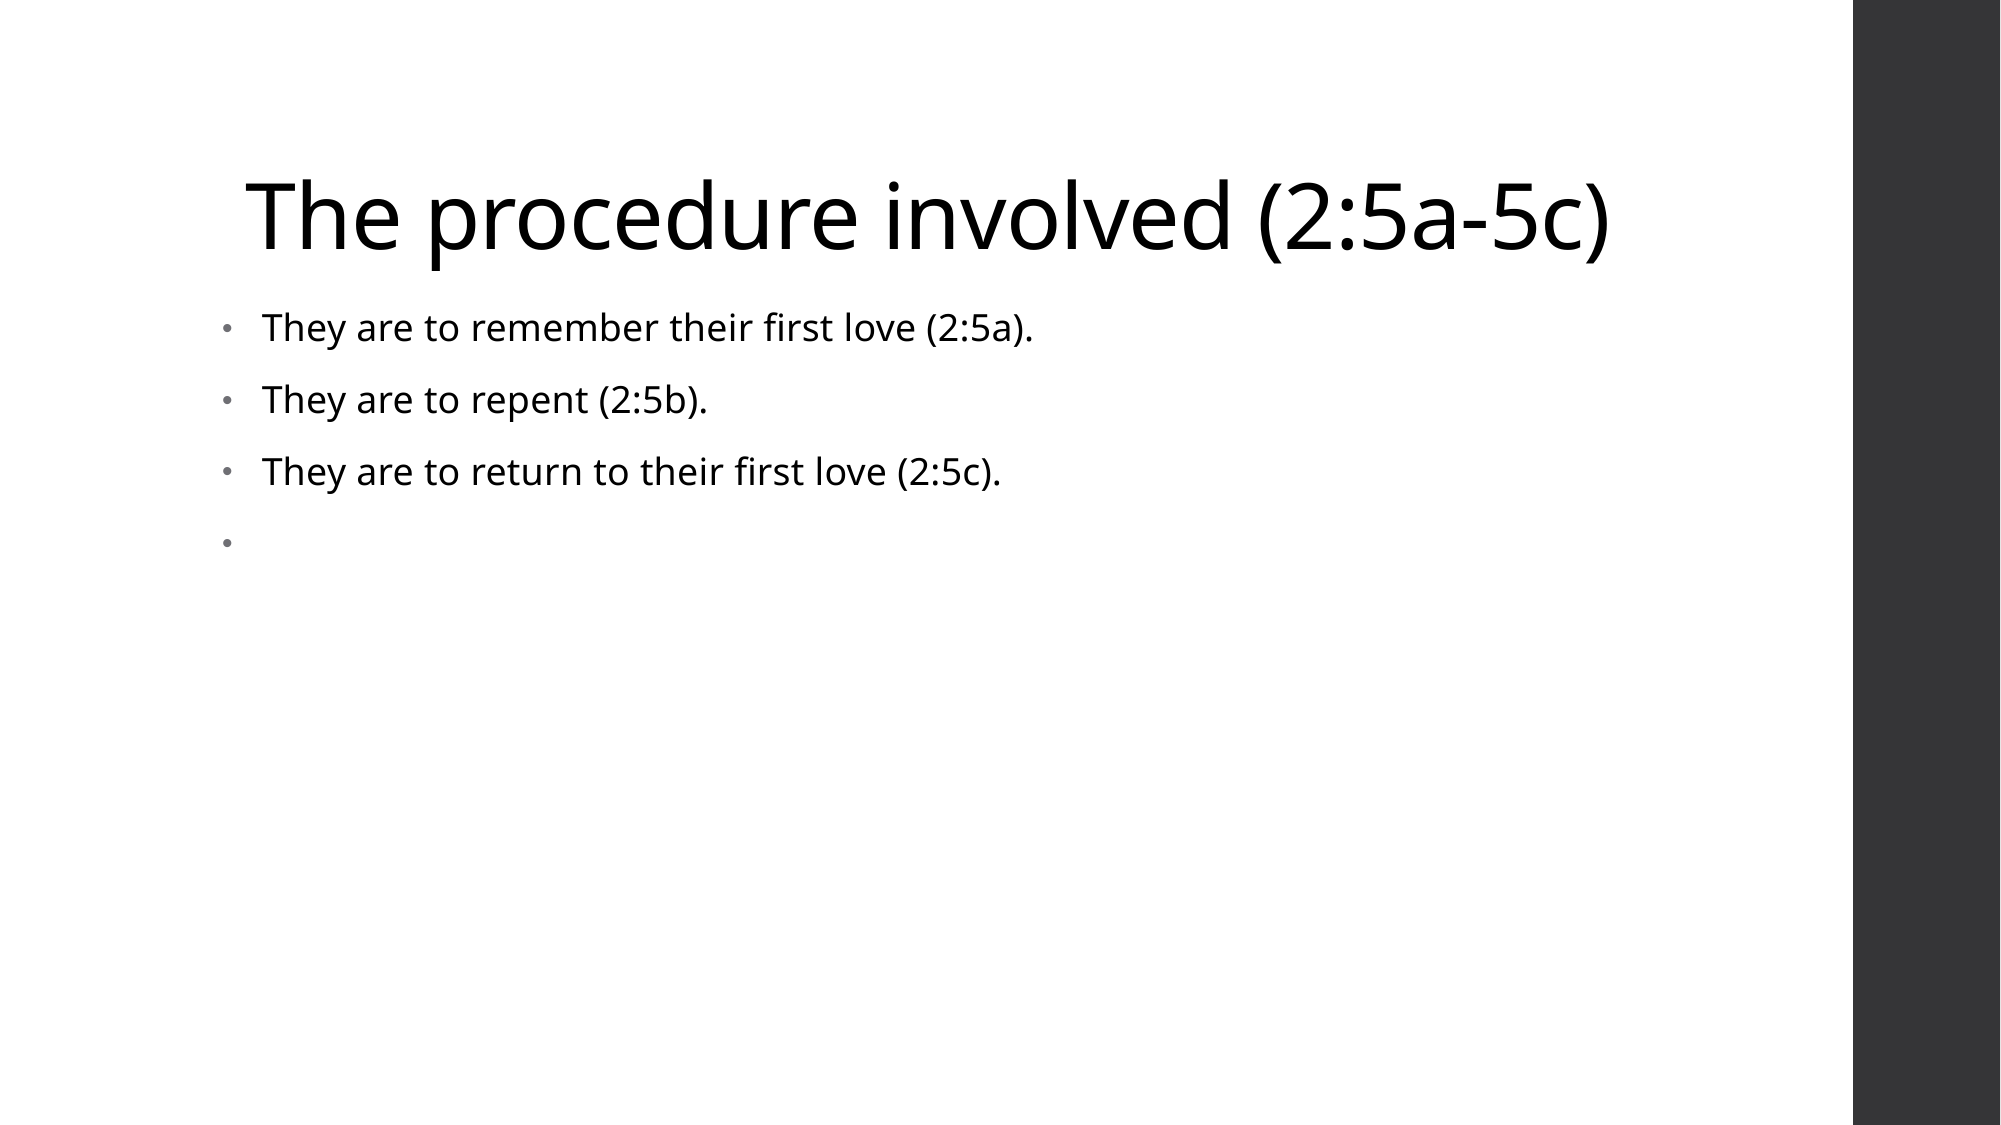

# The procedure involved (2:5a-5c)
 They are to remember their first love (2:5a).
 They are to repent (2:5b).
 They are to return to their first love (2:5c).